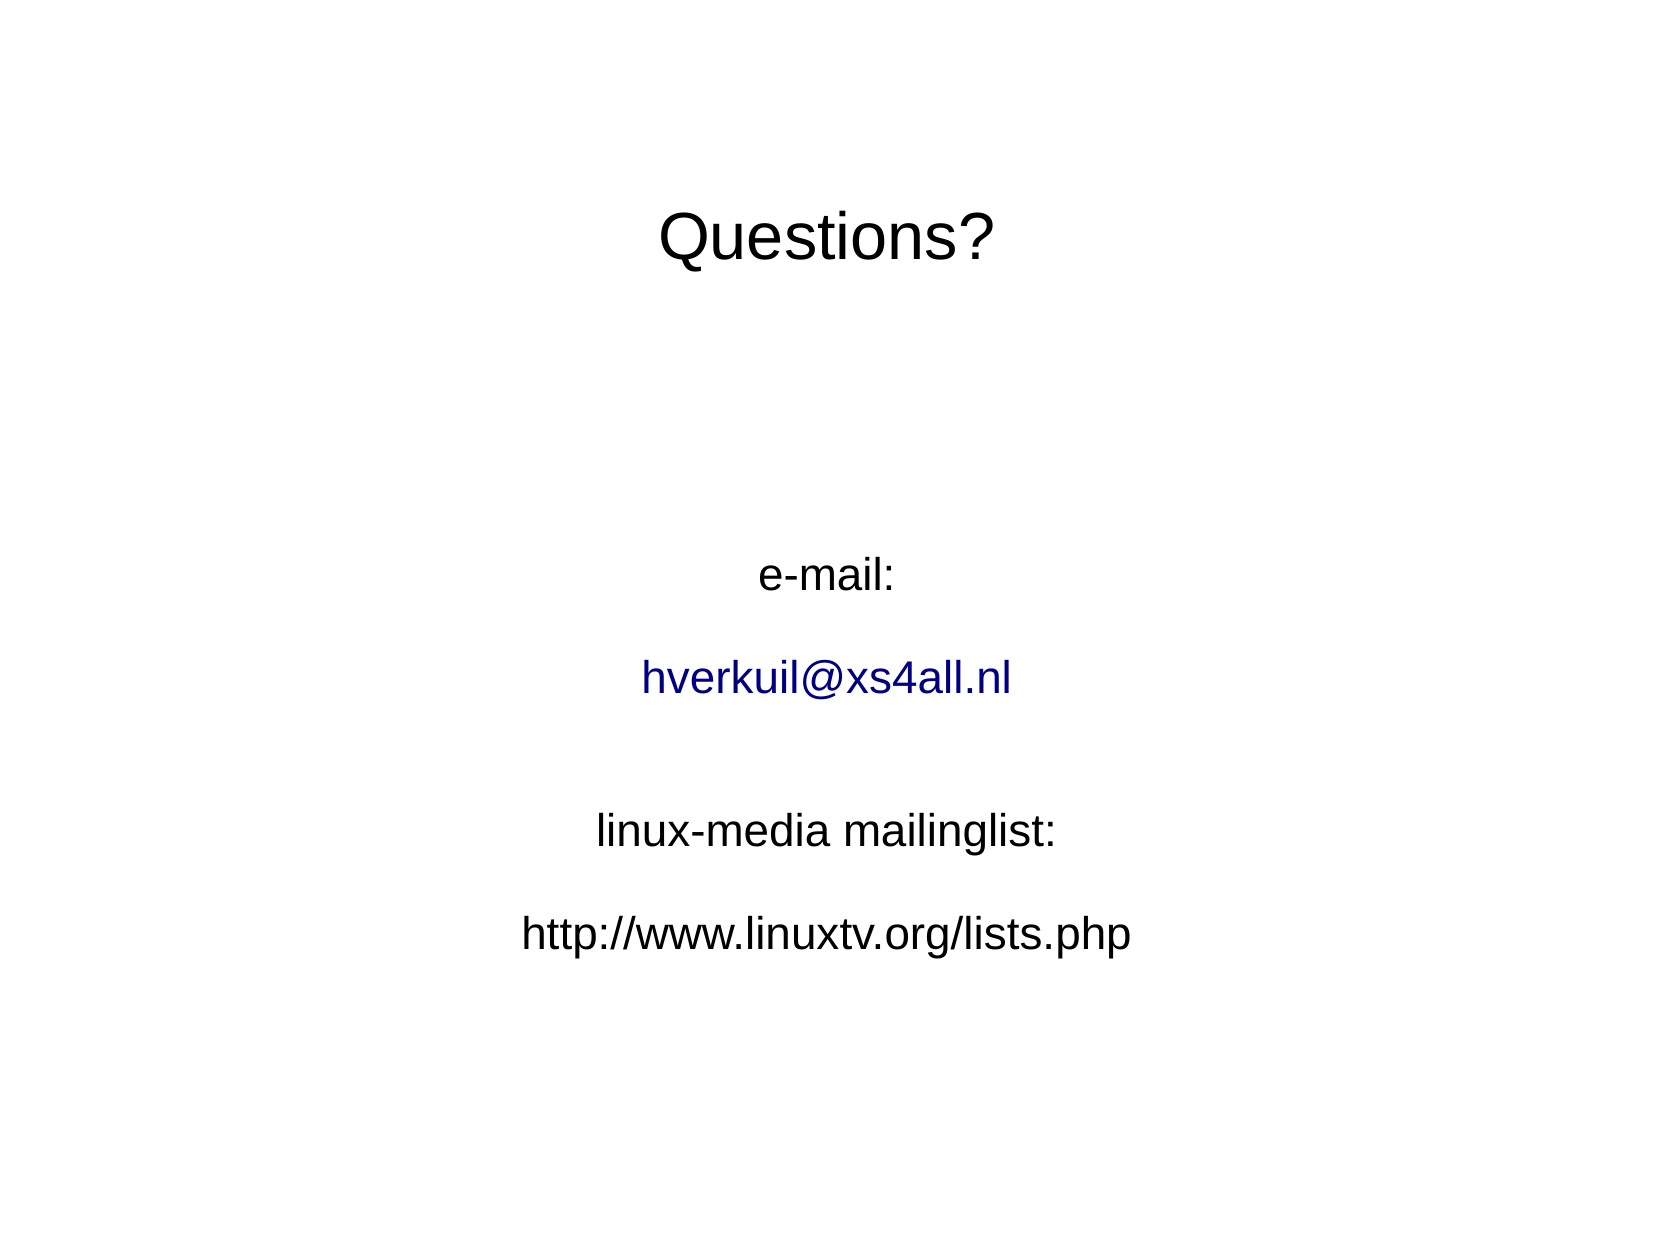

# Questions?
e-mail:
hverkuil@xs4all.nl
linux-media mailinglist:
http://www.linuxtv.org/lists.php